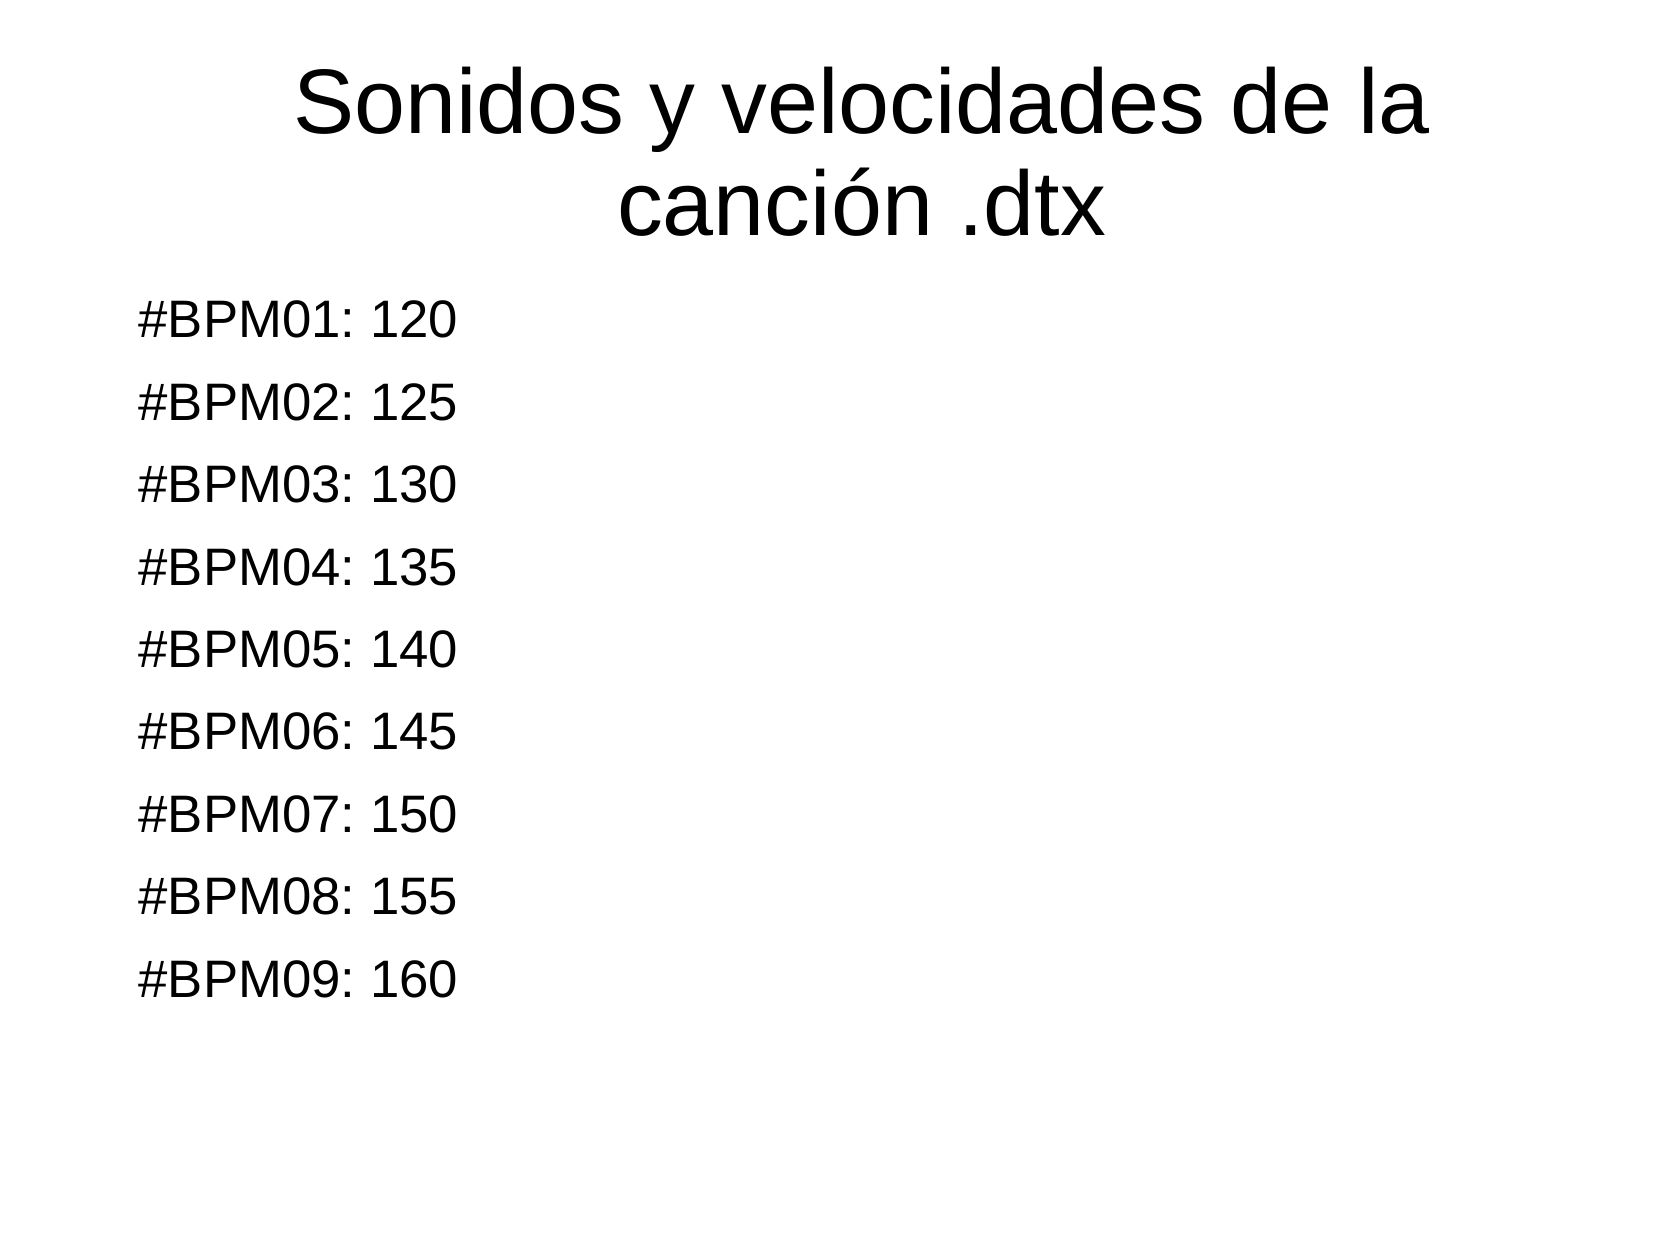

# Sonidos y velocidades de la canción .dtx
#BPM01: 120
#BPM02: 125
#BPM03: 130
#BPM04: 135
#BPM05: 140
#BPM06: 145
#BPM07: 150
#BPM08: 155
#BPM09: 160